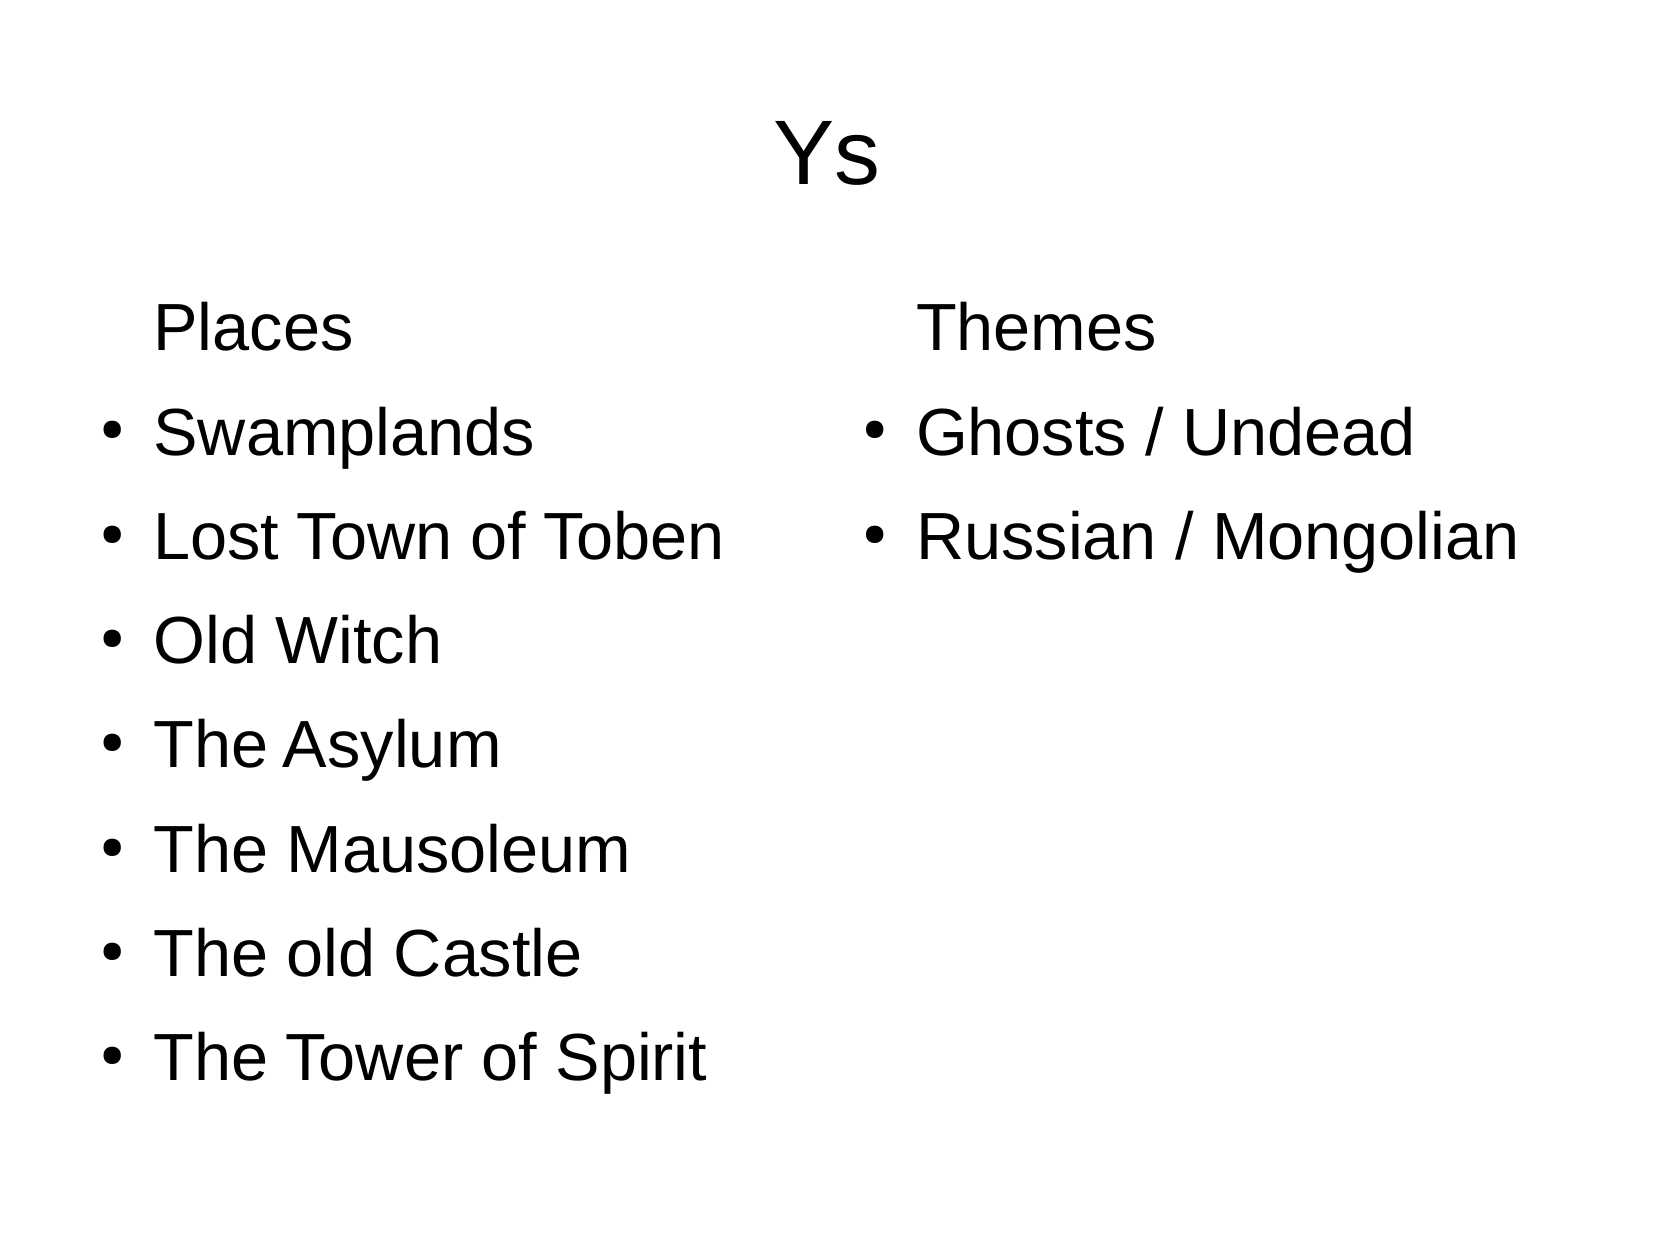

# Ys
Places
Swamplands
Lost Town of Toben
Old Witch
The Asylum
The Mausoleum
The old Castle
The Tower of Spirit
Themes
Ghosts / Undead
Russian / Mongolian